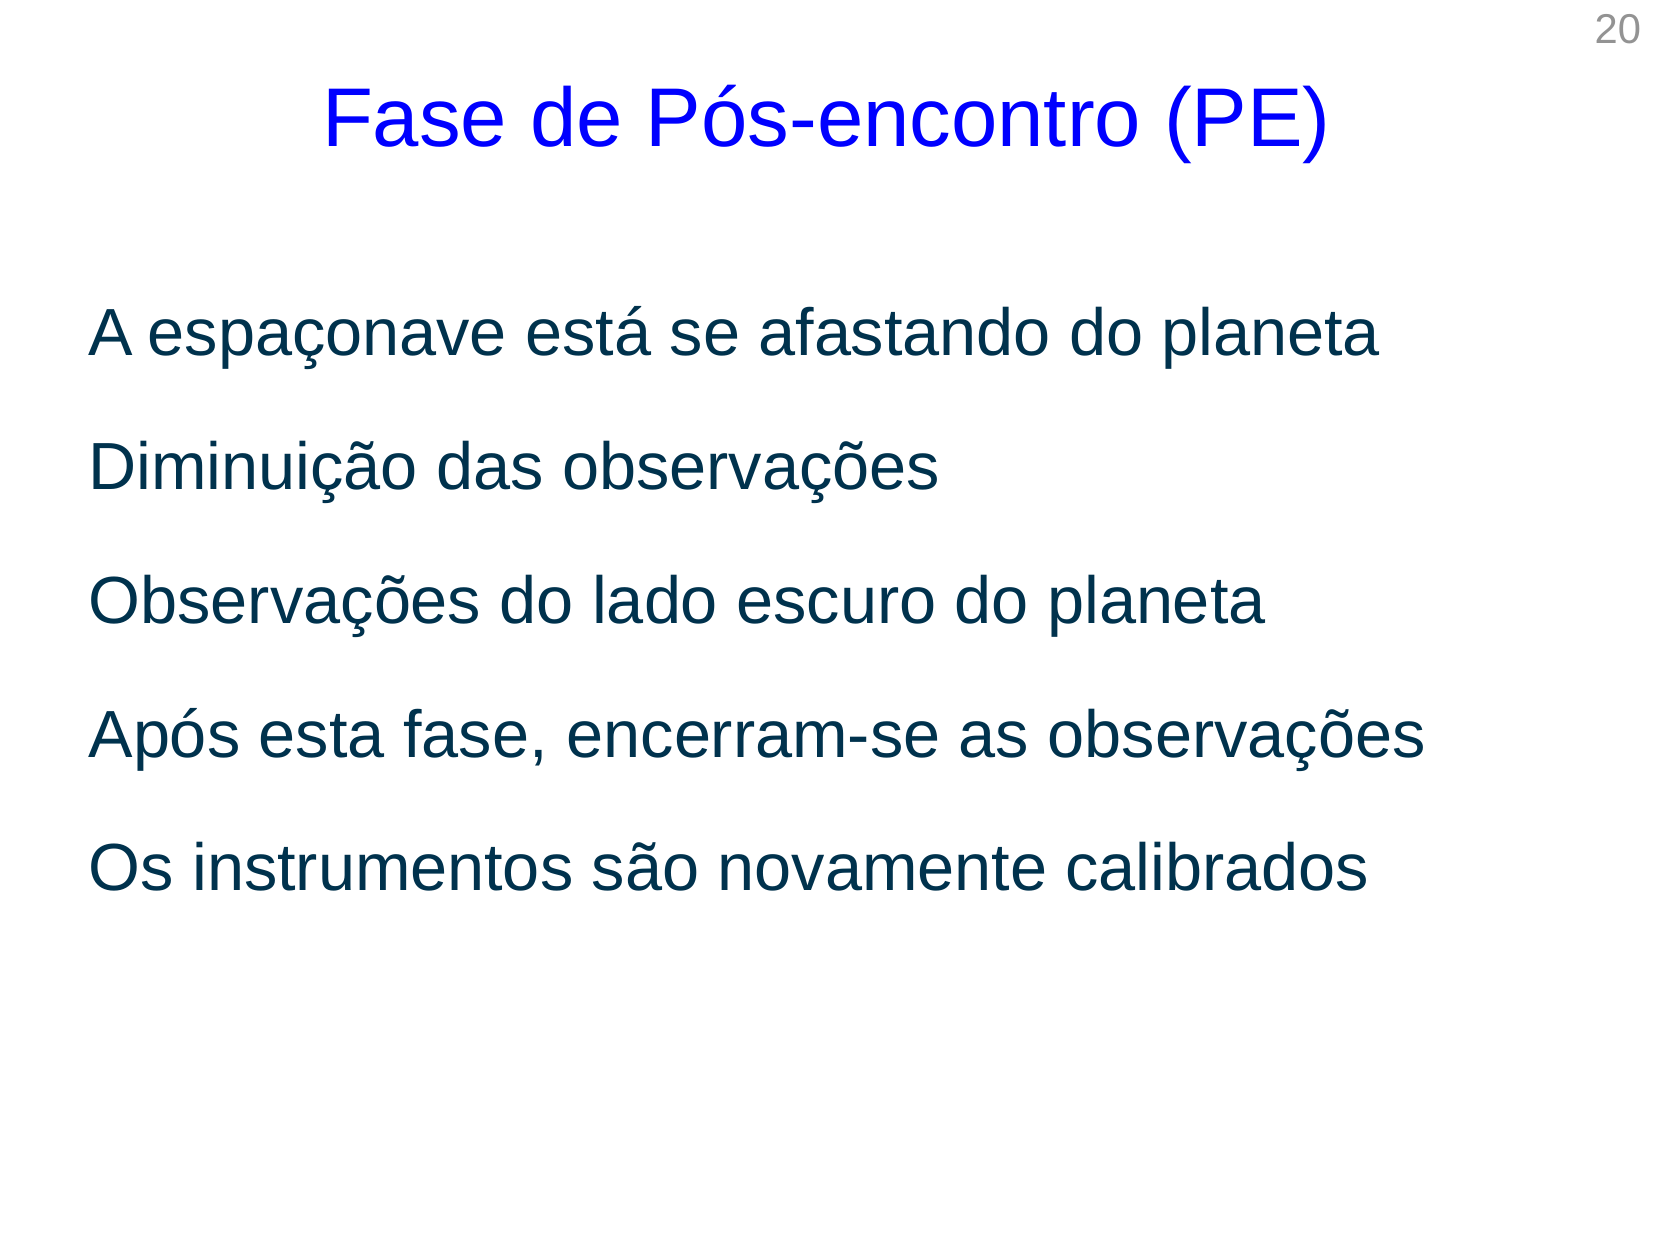

20
# Fase de Pós-encontro (PE)
A espaçonave está se afastando do planeta
Diminuição das observações
Observações do lado escuro do planeta
Após esta fase, encerram-se as observações
Os instrumentos são novamente calibrados